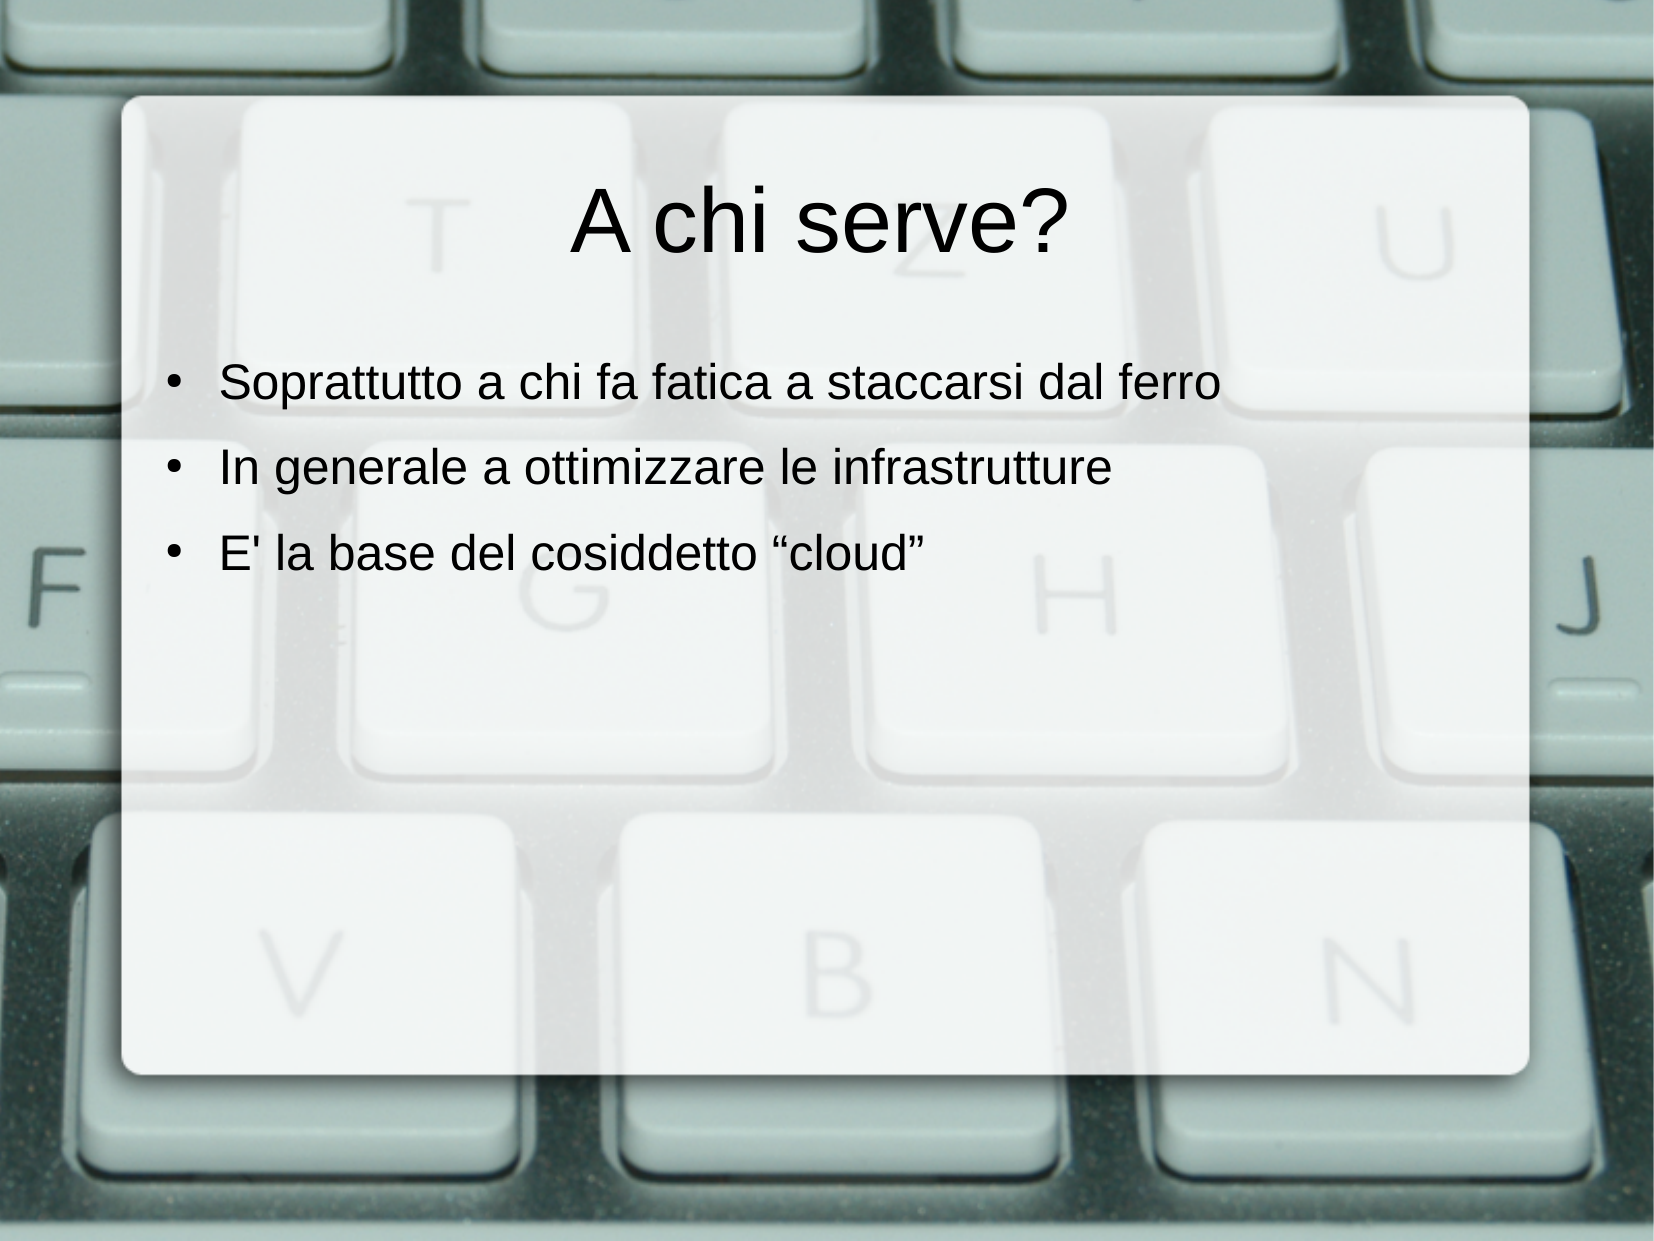

# A chi serve?
Soprattutto a chi fa fatica a staccarsi dal ferro
In generale a ottimizzare le infrastrutture
E' la base del cosiddetto “cloud”